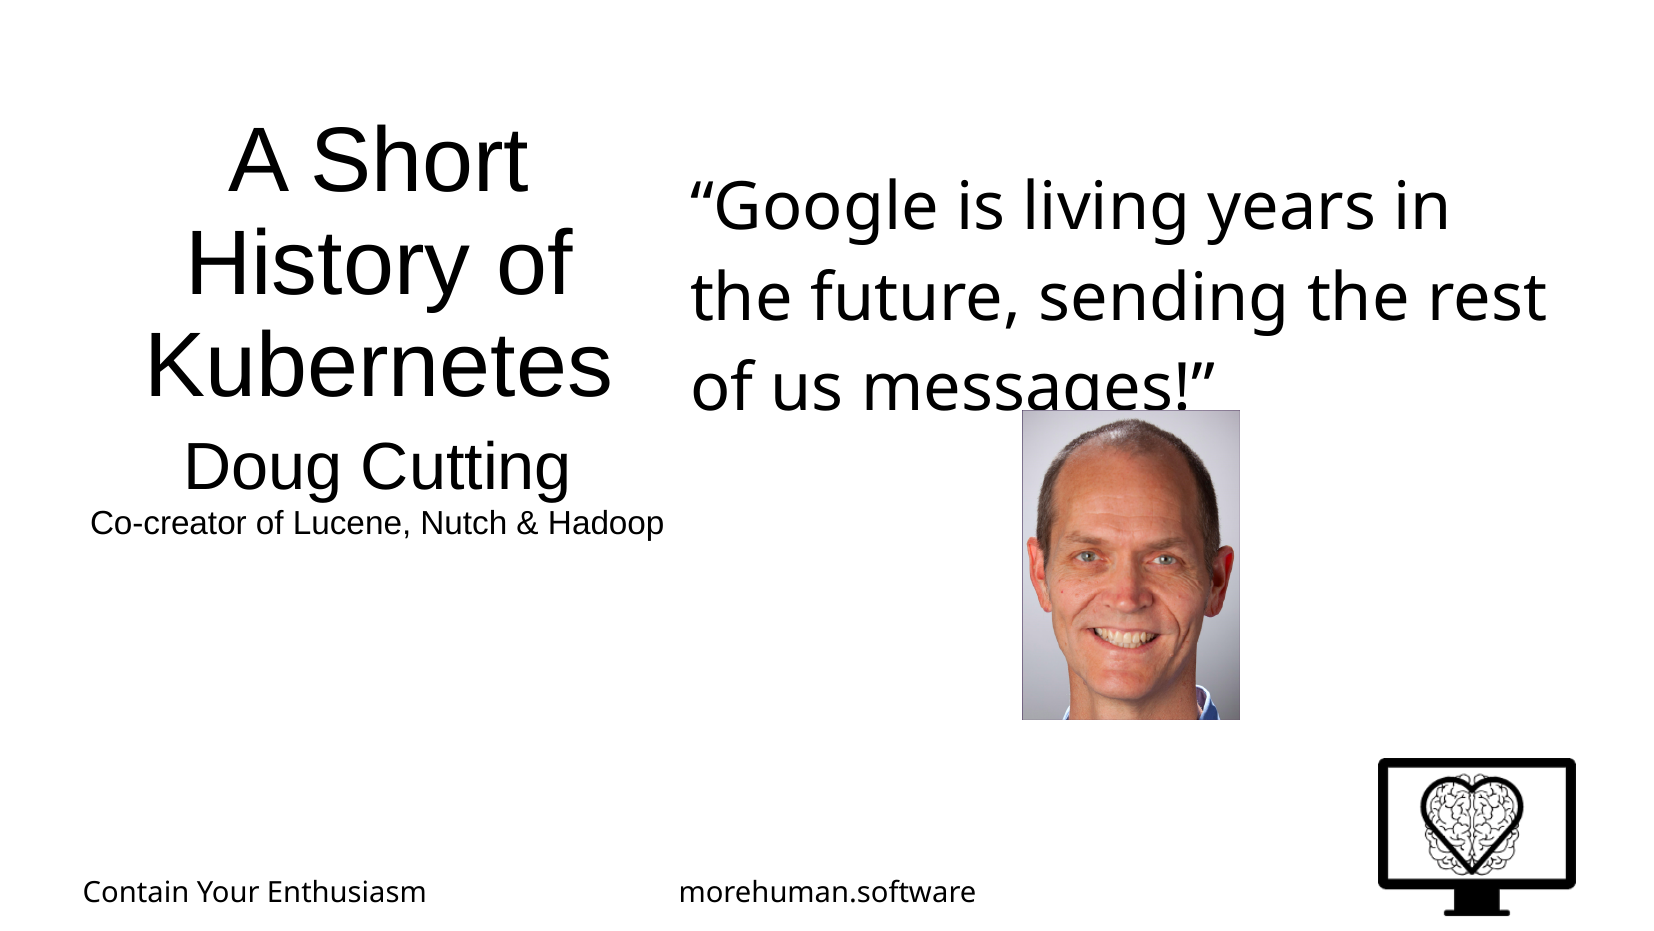

# A Short History of Kubernetes
“Google is living years in the future, sending the rest of us messages!”
Doug Cutting
Co-creator of Lucene, Nutch & Hadoop